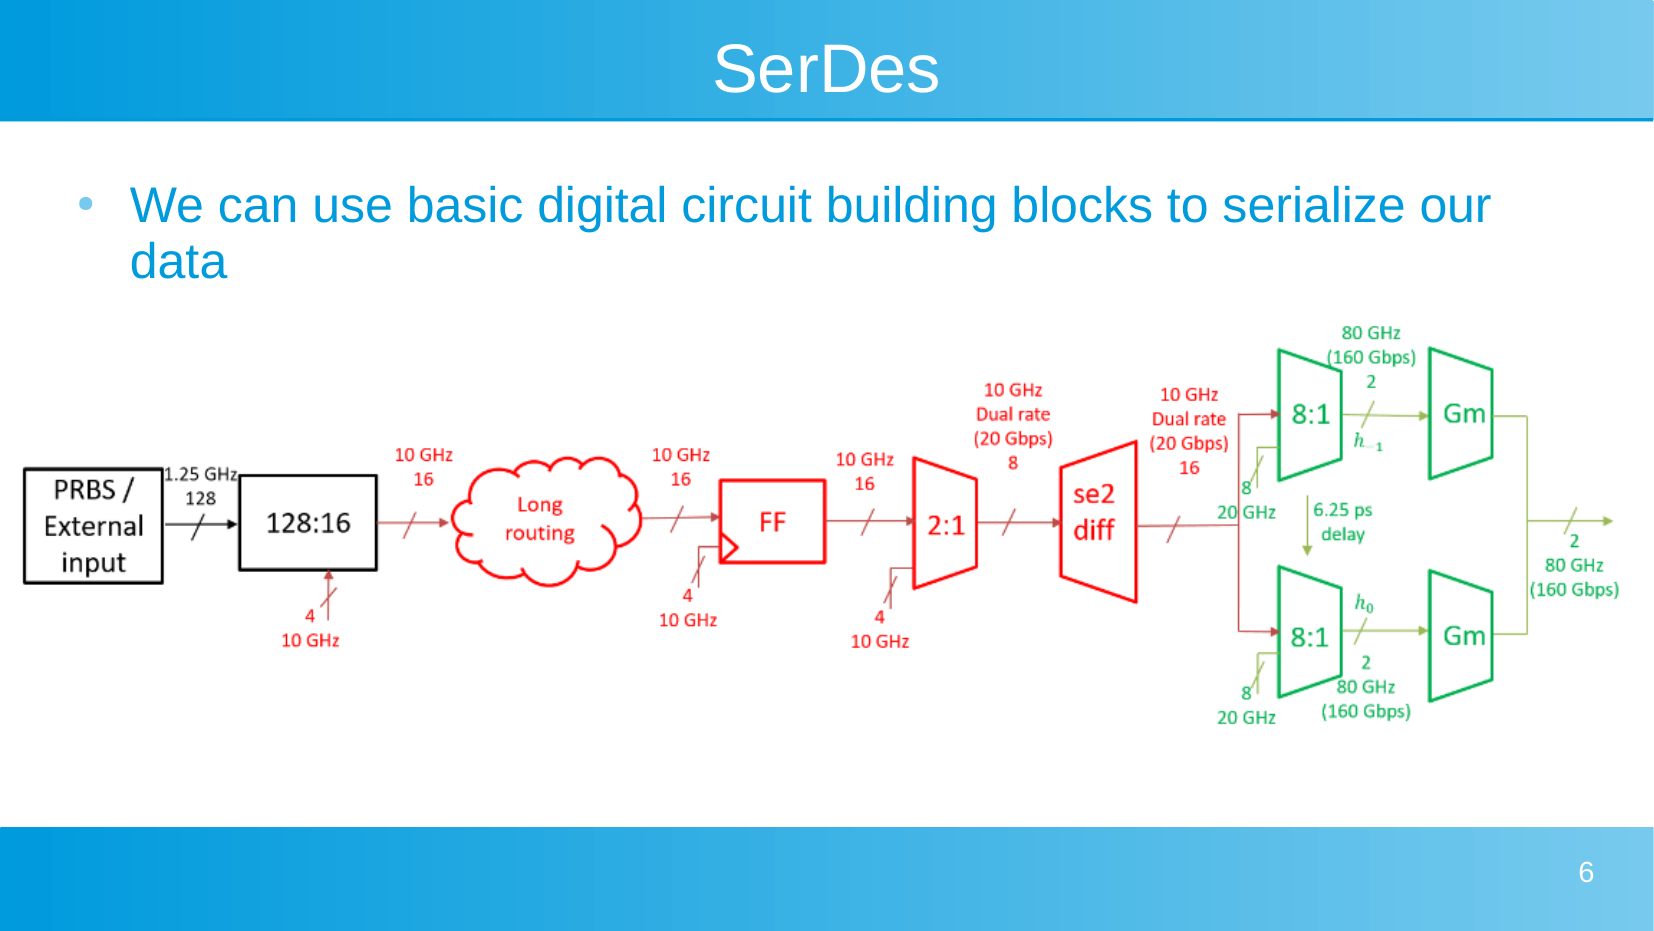

# SerDes
We can use basic digital circuit building blocks to serialize our data
6